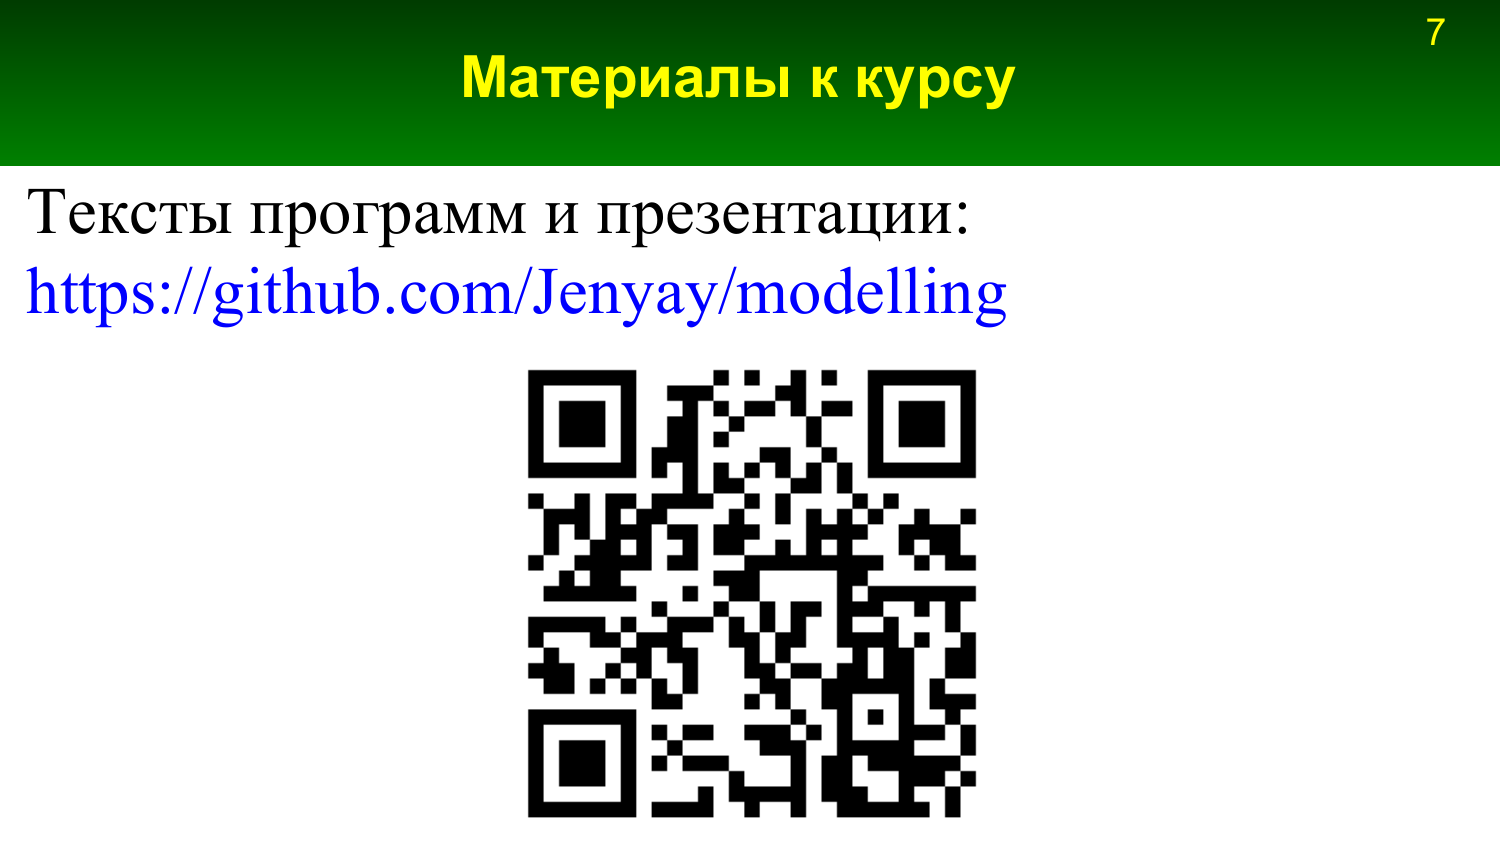

# Материалы к курсу
Тексты программ и презентации:
https://github.com/Jenyay/modelling